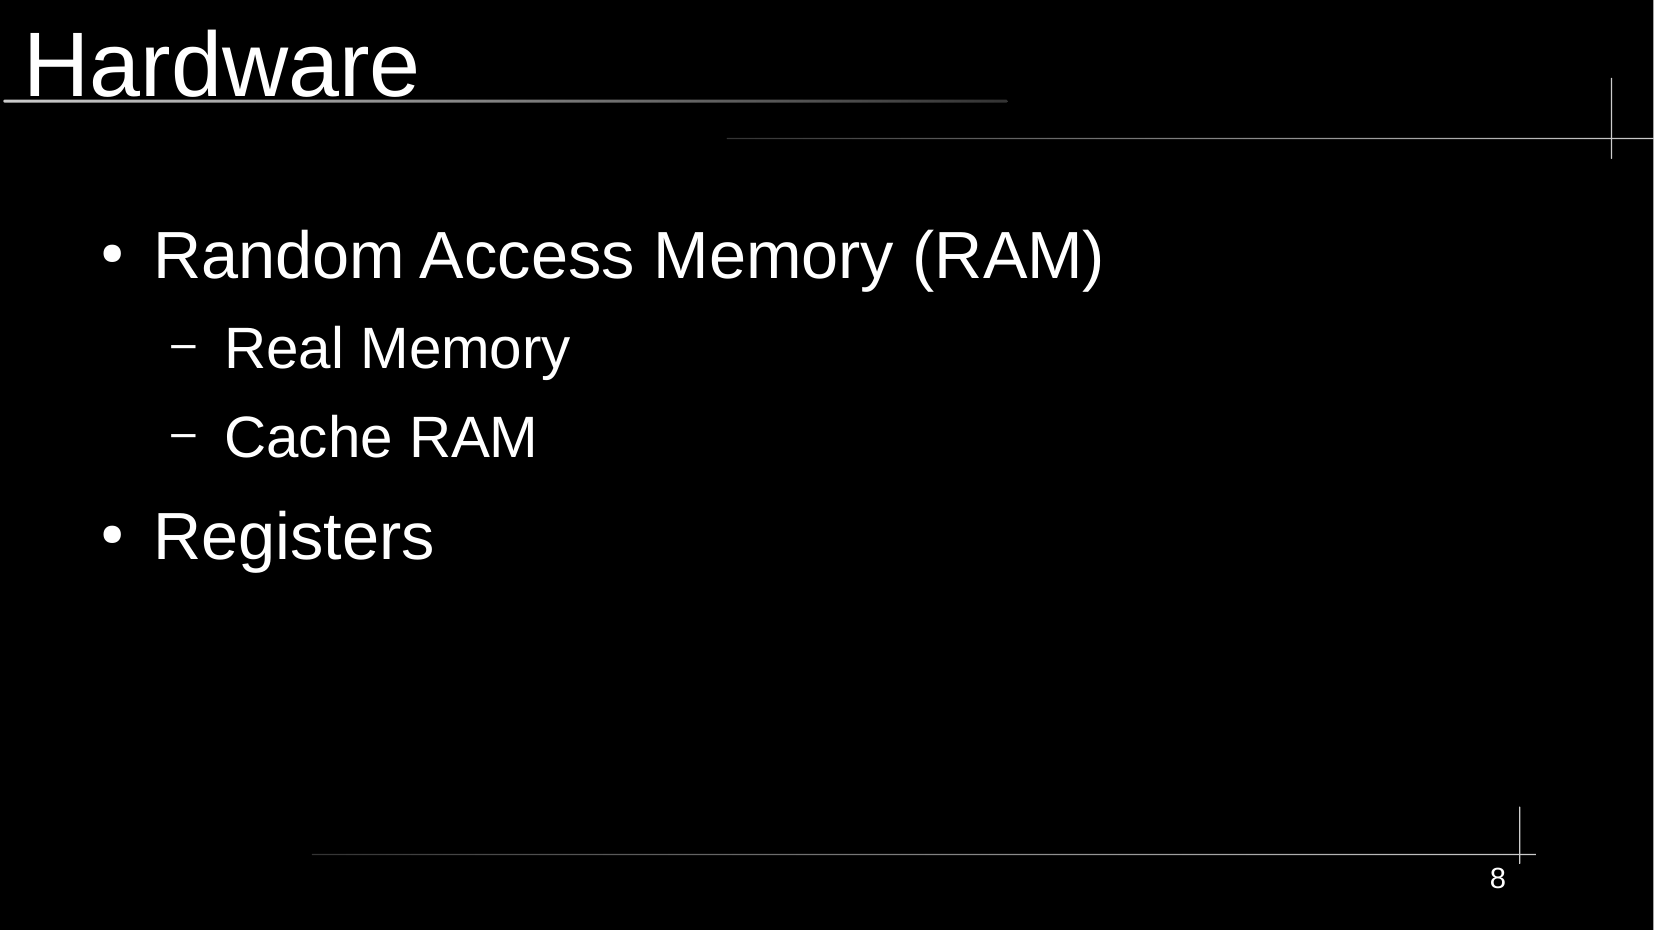

# Hardware
Random Access Memory (RAM)
Real Memory
Cache RAM
Registers
8